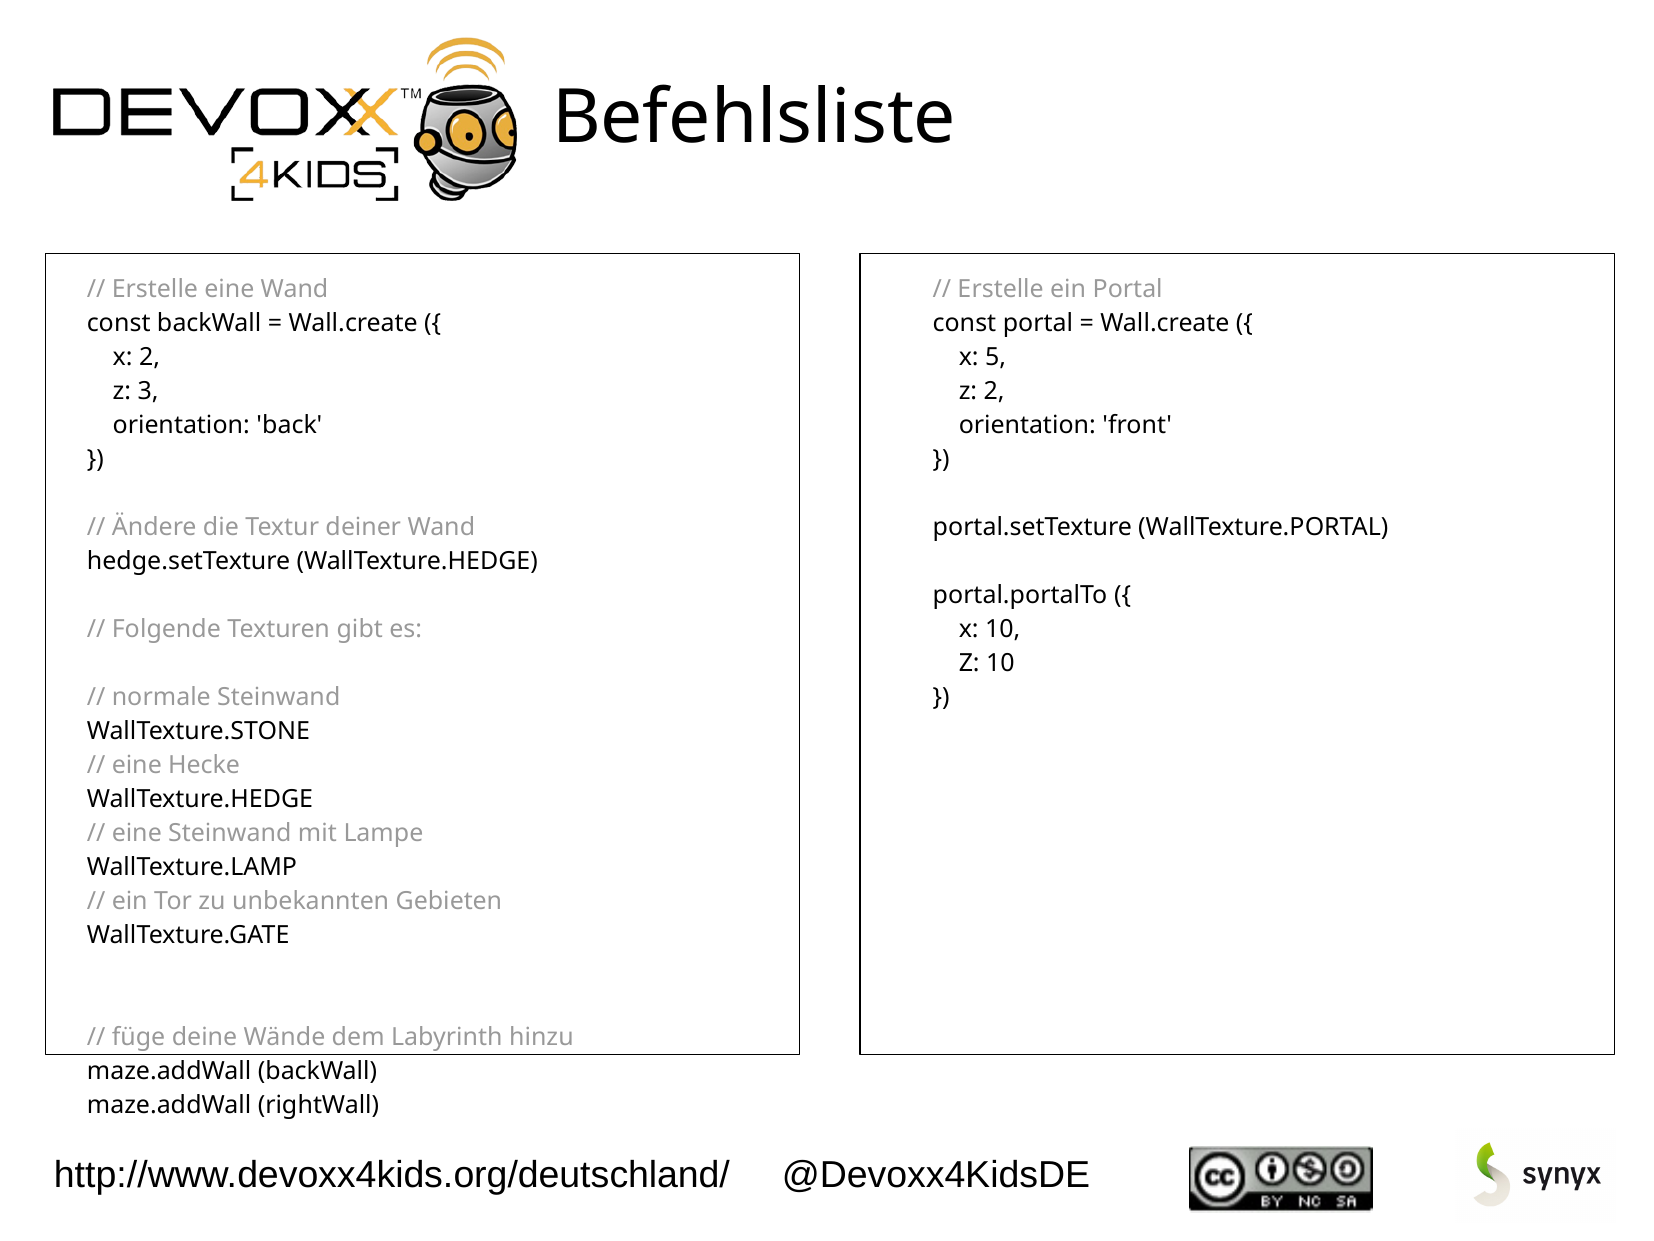

# Befehlsliste
// Erstelle eine Wand
const backWall = Wall.create ({
 x: 2,
 z: 3,
 orientation: 'back'
})
// Ändere die Textur deiner Wand
hedge.setTexture (WallTexture.HEDGE)
// Folgende Texturen gibt es:
// normale Steinwand
WallTexture.STONE
// eine Hecke
WallTexture.HEDGE
// eine Steinwand mit Lampe
WallTexture.LAMP
// ein Tor zu unbekannten Gebieten
WallTexture.GATE
// füge deine Wände dem Labyrinth hinzu
maze.addWall (backWall)
maze.addWall (rightWall)
// Erstelle ein Portal
const portal = Wall.create ({
 x: 5,
 z: 2,
 orientation: 'front'
})
portal.setTexture (WallTexture.PORTAL)
portal.portalTo ({
 x: 10,
 Z: 10
})